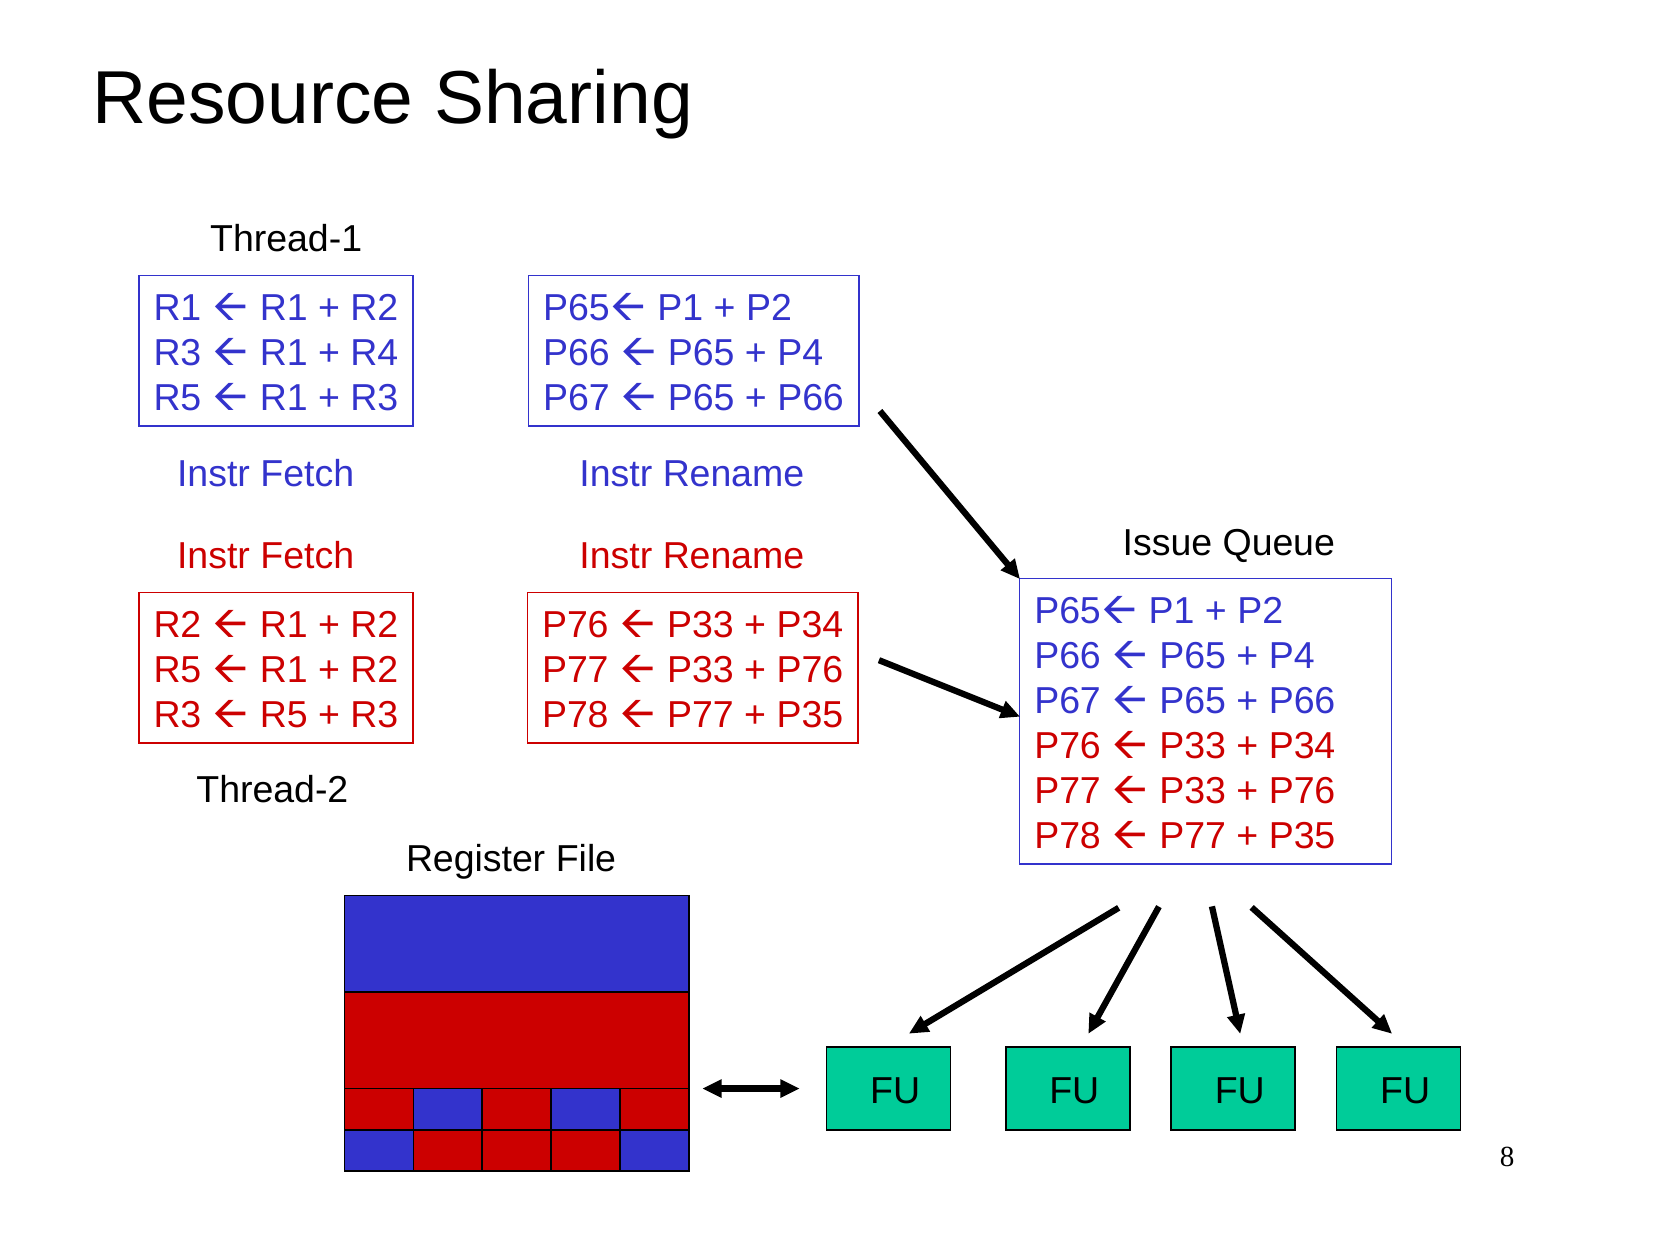

Resource Sharing
Thread-1
R1  R1 + R2
R3  R1 + R4
R5  R1 + R3
P65 P1 + P2
P66  P65 + P4
P67  P65 + P66
Instr Fetch
Instr Rename
Issue Queue
Instr Fetch
Instr Rename
P65 P1 + P2
P66  P65 + P4
P67  P65 + P66
P76  P33 + P34
P77  P33 + P76
P78  P77 + P35
R2  R1 + R2
R5  R1 + R2
R3  R5 + R3
P76  P33 + P34
P77  P33 + P76
P78  P77 + P35
Thread-2
Register File
FU
FU
FU
FU